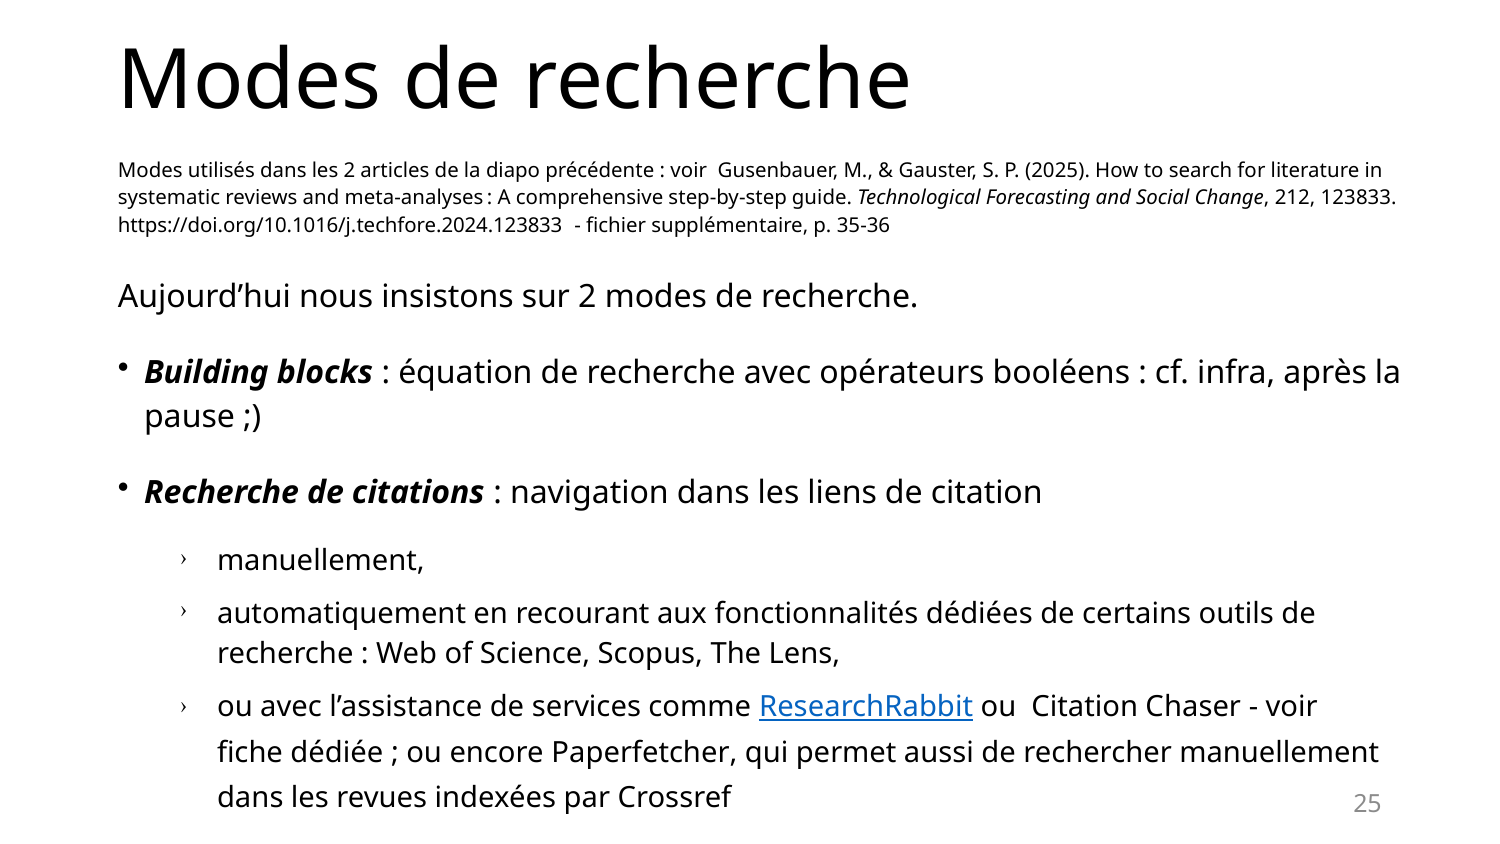

# Modes de recherche
Modes utilisés dans les 2 articles de la diapo précédente : voir Gusenbauer, M., & Gauster, S. P. (2025). How to search for literature in systematic reviews and meta-analyses : A comprehensive step-by-step guide. Technological Forecasting and Social Change, 212, 123833. https://doi.org/10.1016/j.techfore.2024.123833 - fichier supplémentaire, p. 35-36
Aujourd’hui nous insistons sur 2 modes de recherche.
Building blocks : équation de recherche avec opérateurs booléens : cf. infra, après la pause ;)
Recherche de citations : navigation dans les liens de citation
manuellement,
automatiquement en recourant aux fonctionnalités dédiées de certains outils de recherche : Web of Science, Scopus, The Lens,
ou avec l’assistance de services comme ResearchRabbit ou Citation Chaser - voir fiche dédiée ; ou encore Paperfetcher, qui permet aussi de rechercher manuellement dans les revues indexées par Crossref
25